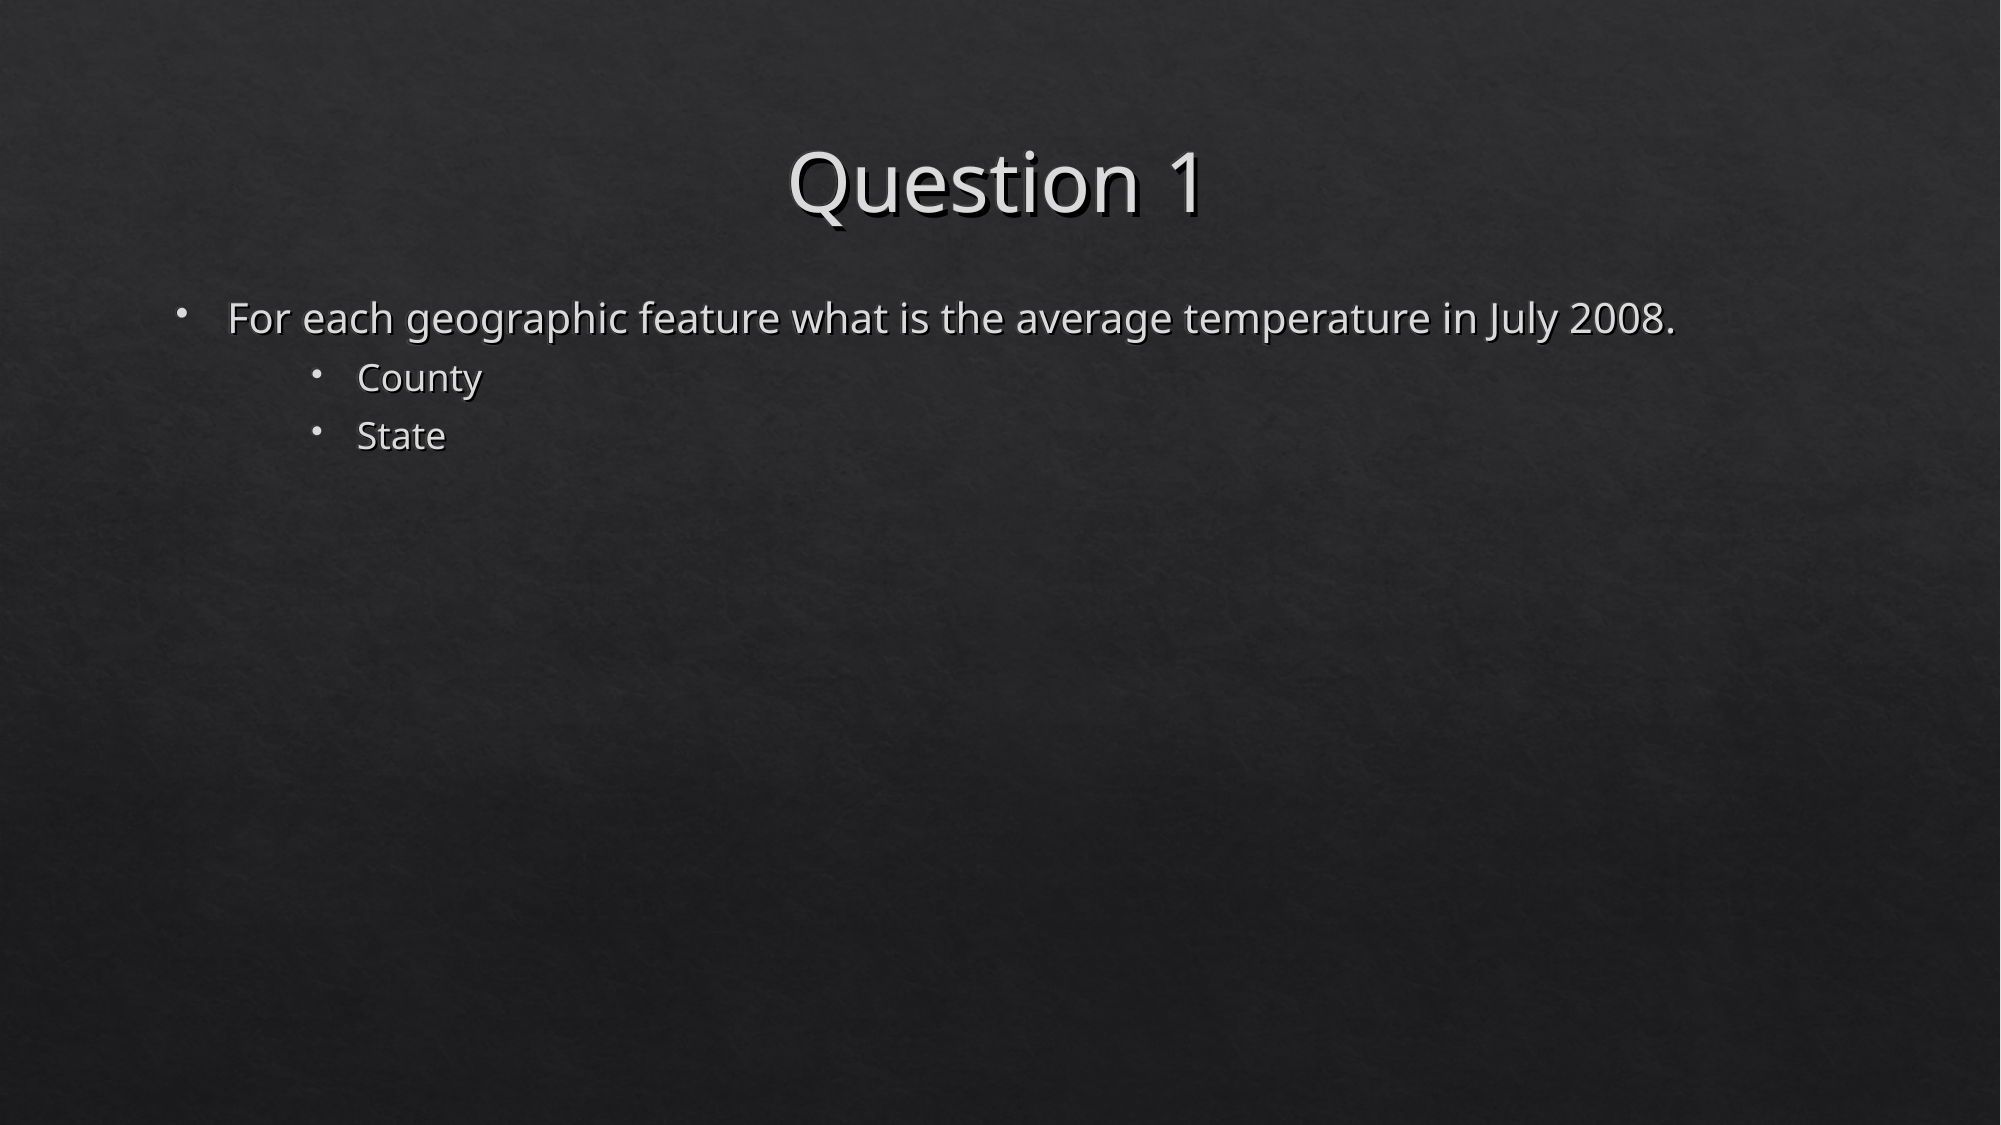

# Question 1
For each geographic feature what is the average temperature in July 2008.
County
State